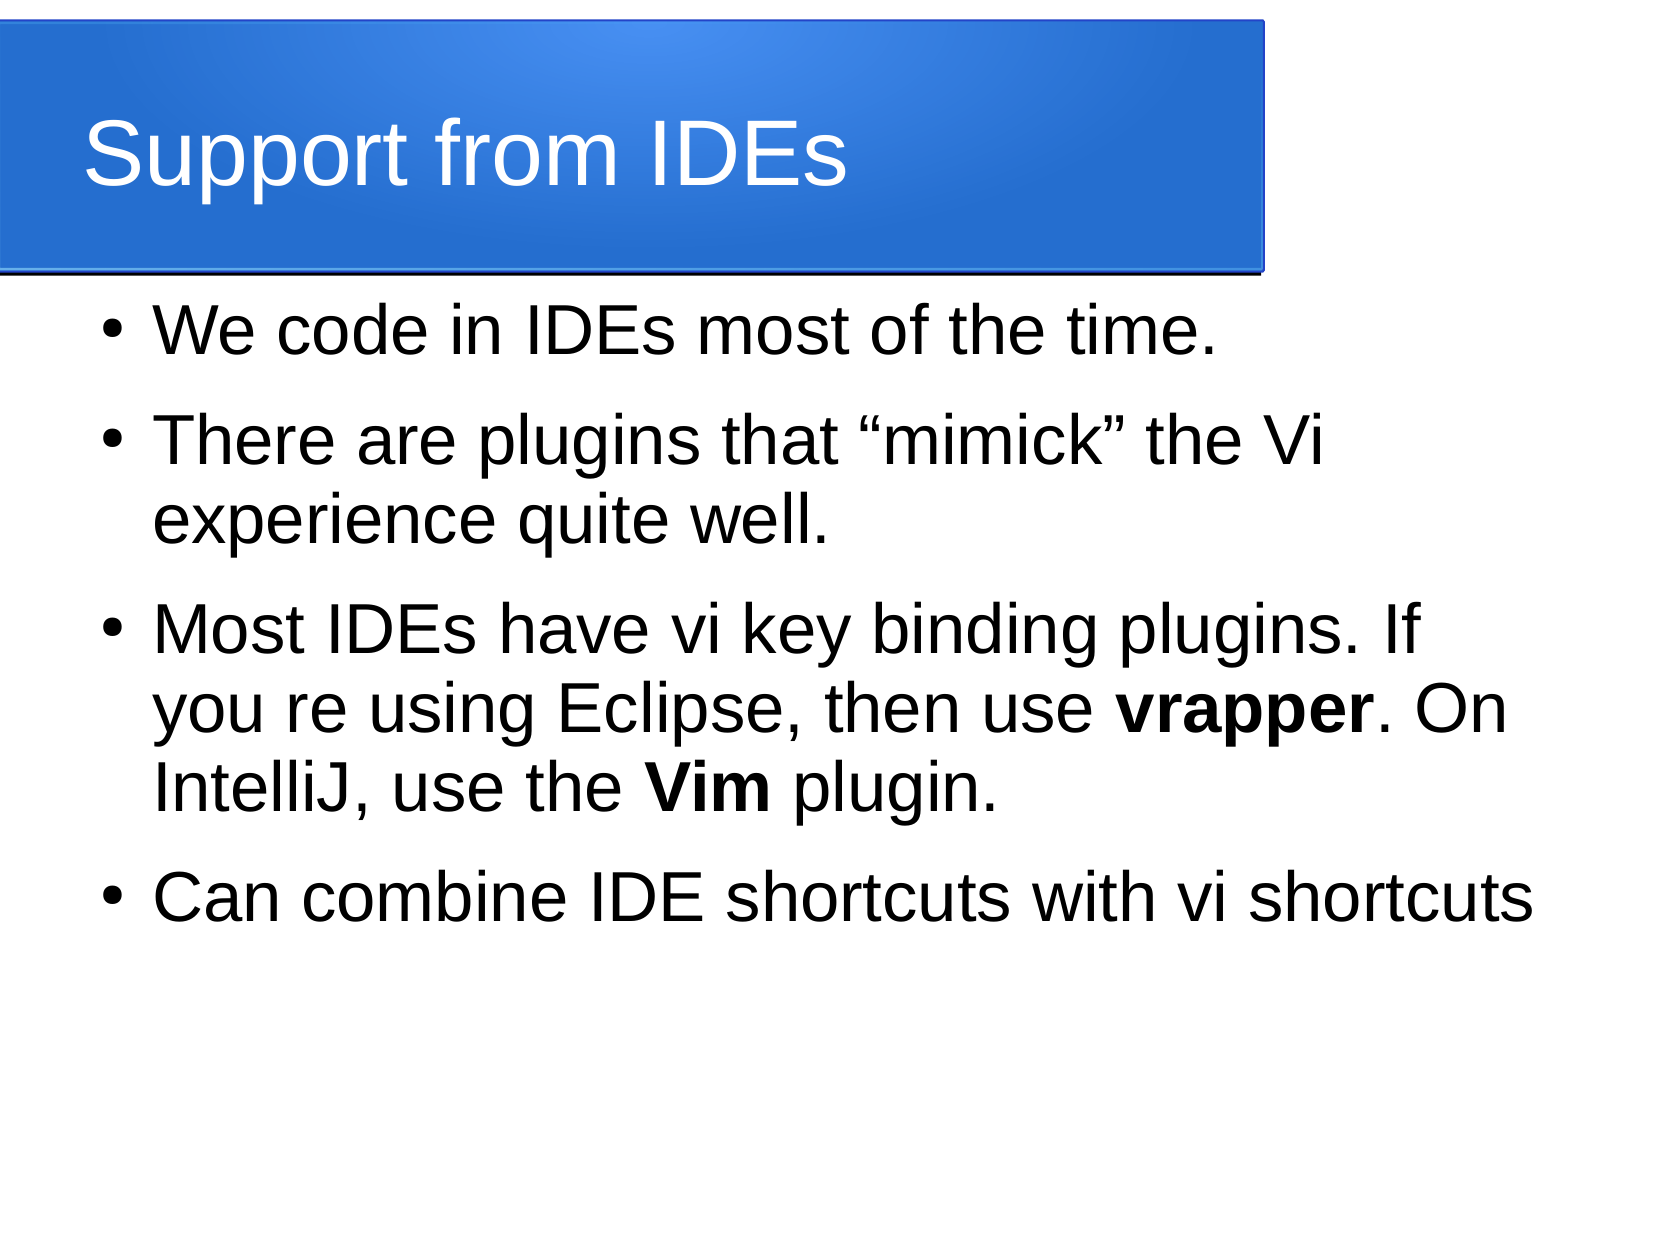

# Support from IDEs
We code in IDEs most of the time.
There are plugins that “mimick” the Vi experience quite well.
Most IDEs have vi key binding plugins. If you re using Eclipse, then use vrapper. On IntelliJ, use the Vim plugin.
Can combine IDE shortcuts with vi shortcuts